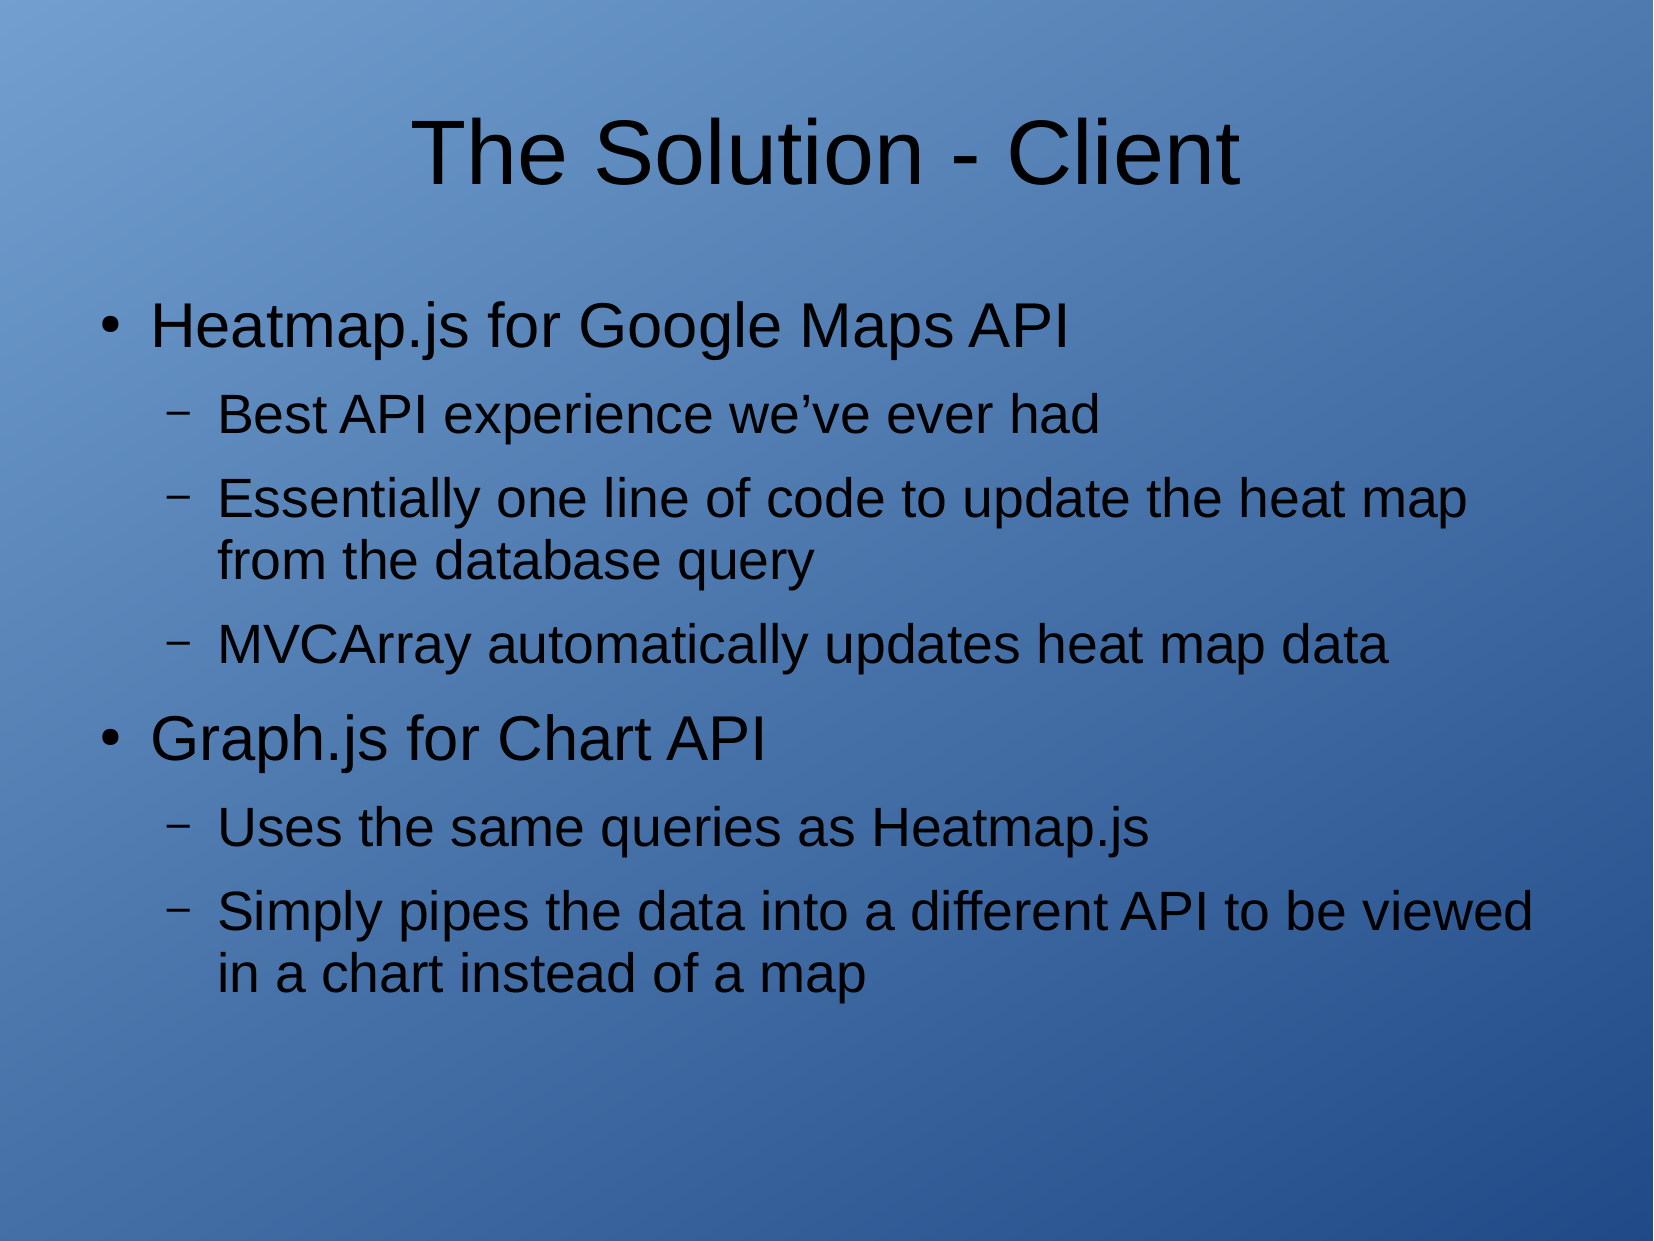

# The Solution - Client
Heatmap.js for Google Maps API
Best API experience we’ve ever had
Essentially one line of code to update the heat map from the database query
MVCArray automatically updates heat map data
Graph.js for Chart API
Uses the same queries as Heatmap.js
Simply pipes the data into a different API to be viewed in a chart instead of a map